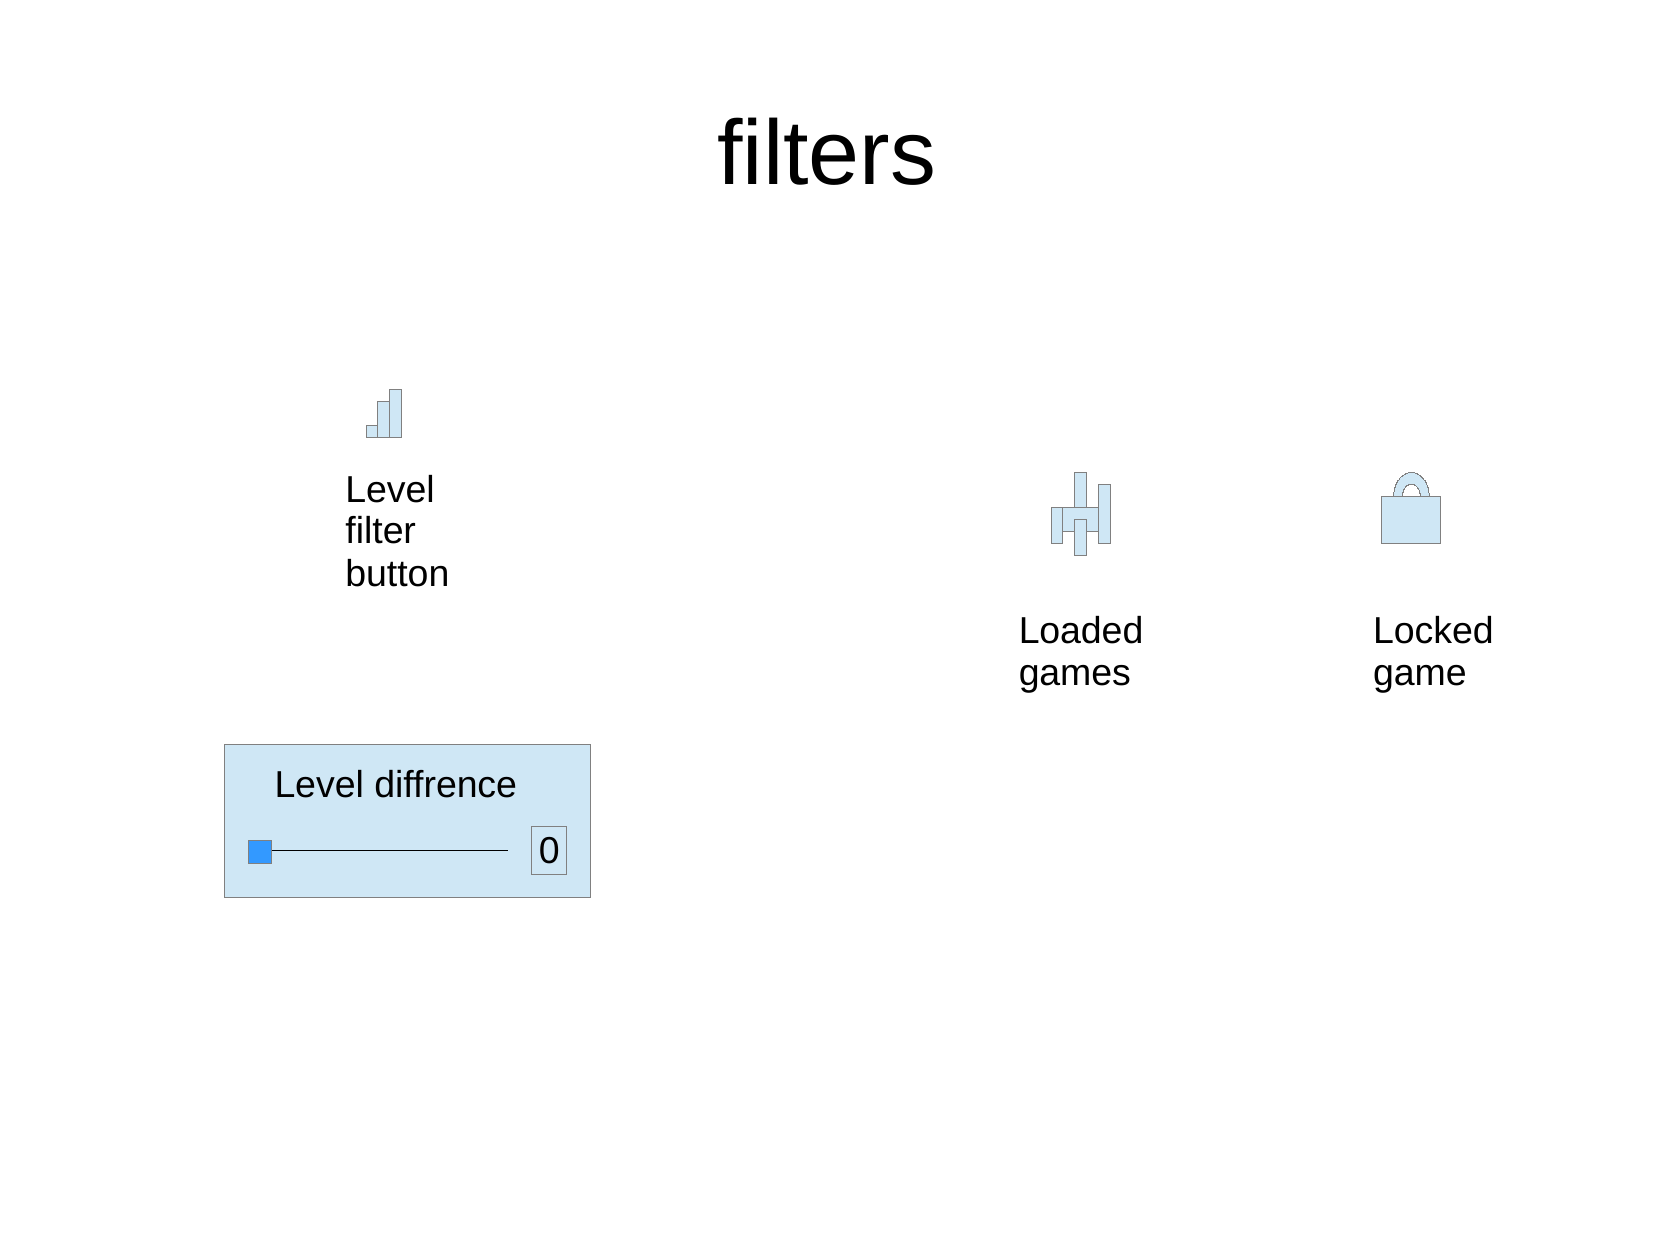

# filters
Level filter button
Loaded games
Locked game
Level diffrence
0